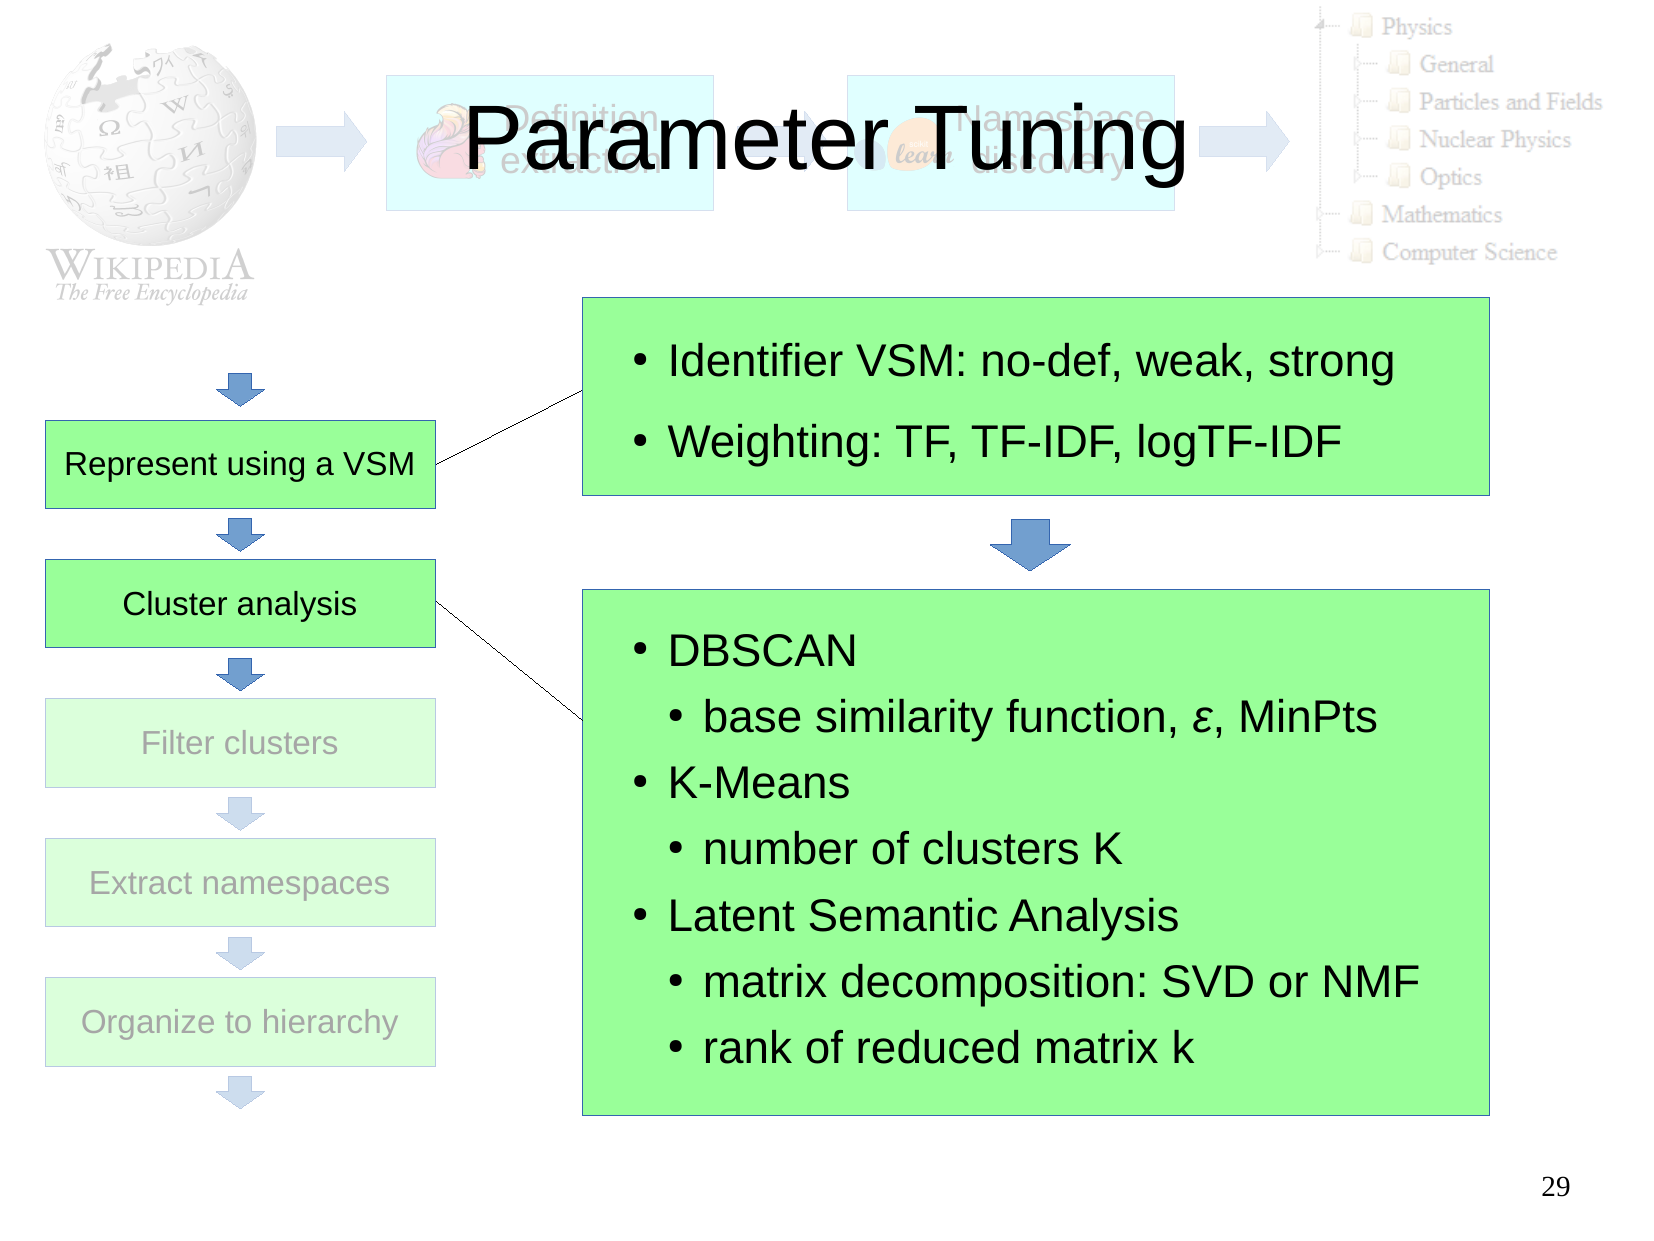

# Parameter Tuning
Definition extraction
Namespace discovery
Identifier VSM: no-def, weak, strong
Weighting: TF, TF-IDF, logTF-IDF
Represent using a VSM
Cluster analysis
DBSCAN
base similarity function, ε, MinPts
K-Means
number of clusters K
Latent Semantic Analysis
matrix decomposition: SVD or NMF
rank of reduced matrix k
Filter clusters
Extract namespaces
Organize to hierarchy
29